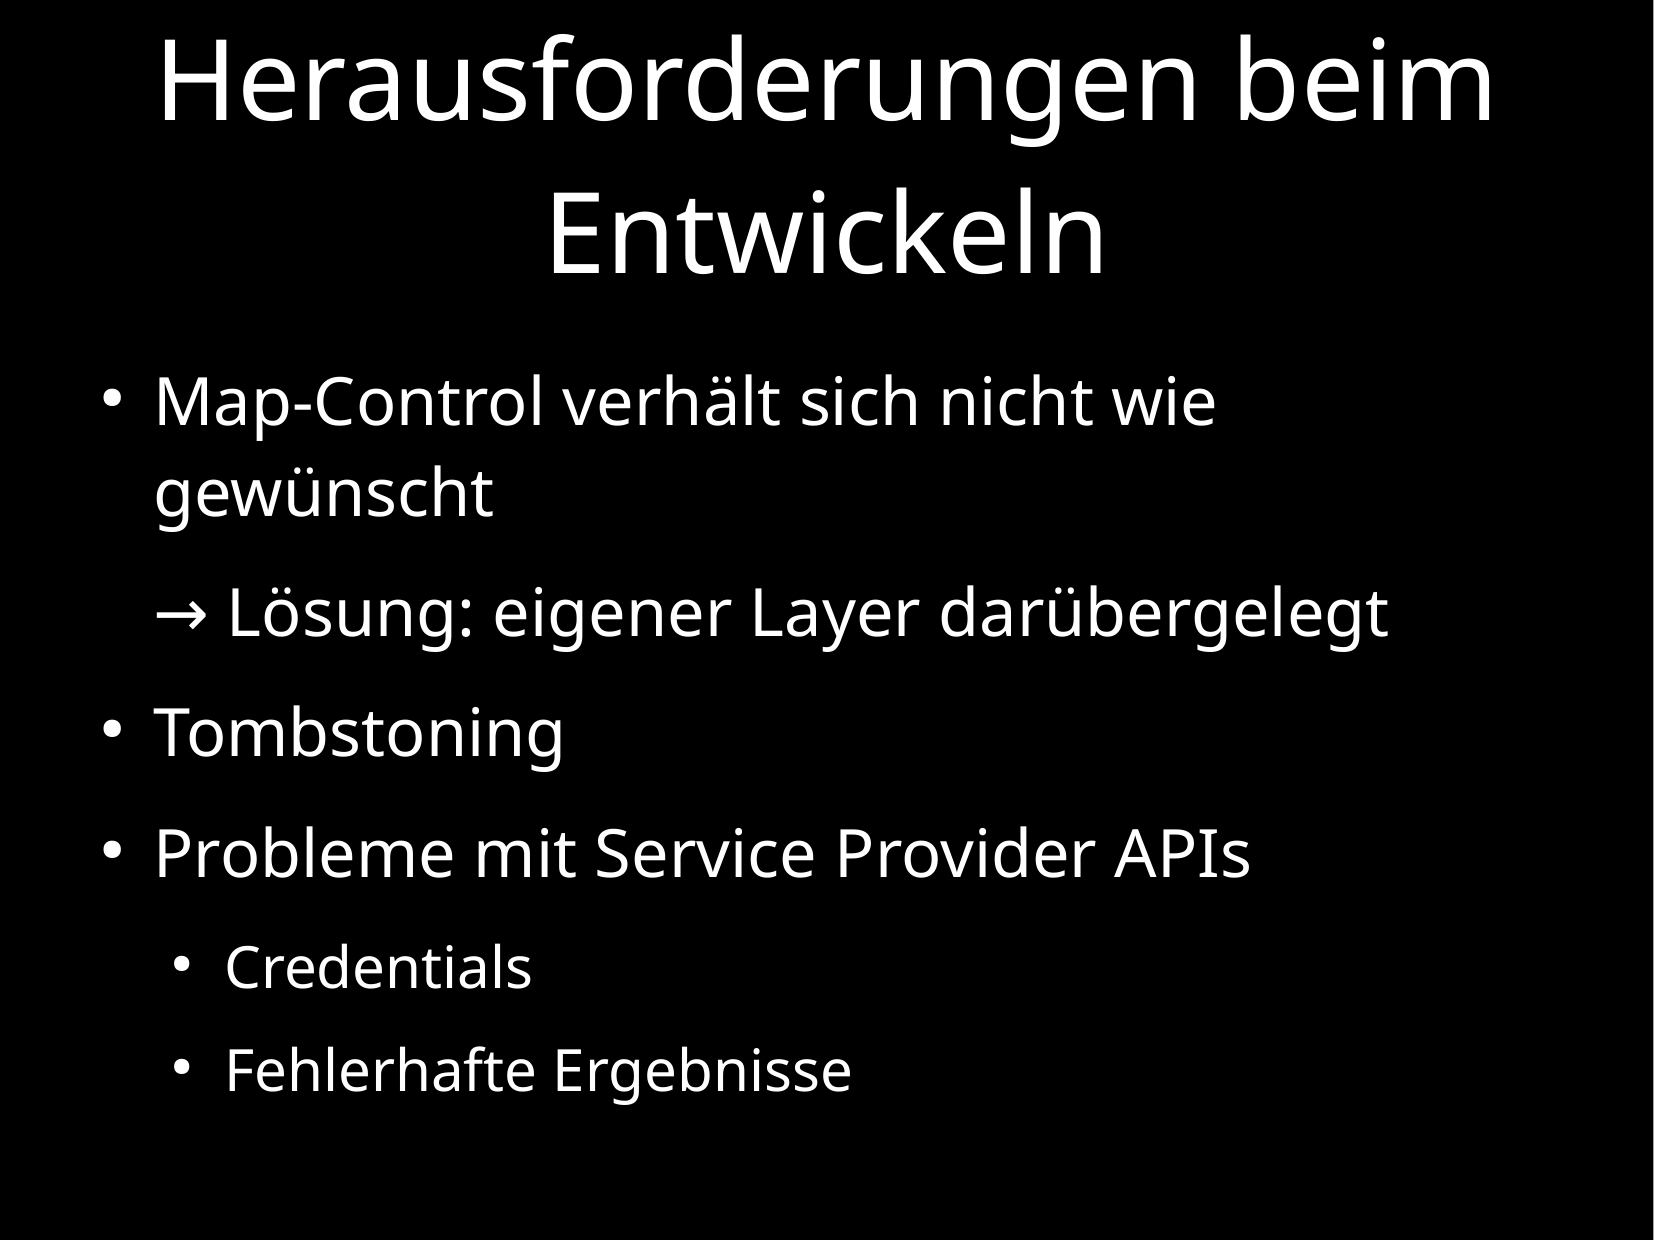

# Herausforderungen beim Entwickeln
Map-Control verhält sich nicht wie gewünscht
→ Lösung: eigener Layer darübergelegt
Tombstoning
Probleme mit Service Provider APIs
Credentials
Fehlerhafte Ergebnisse